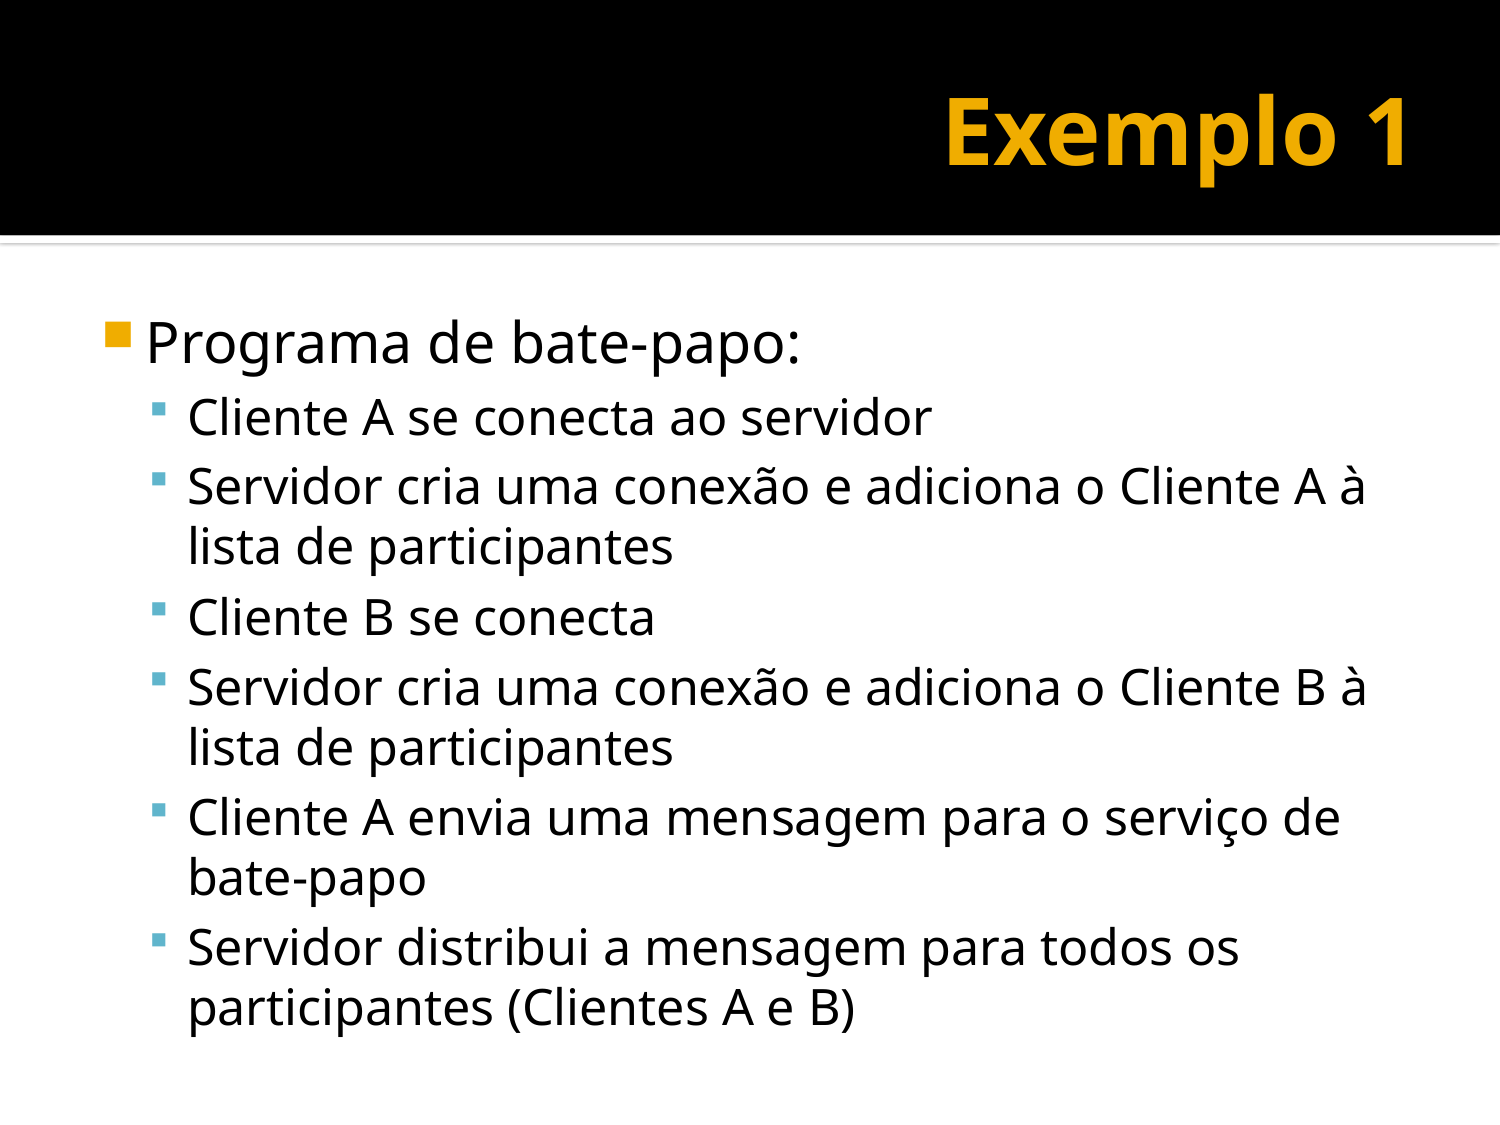

# Exemplo 1
Programa de bate-papo:
Cliente A se conecta ao servidor
Servidor cria uma conexão e adiciona o Cliente A à lista de participantes
Cliente B se conecta
Servidor cria uma conexão e adiciona o Cliente B à lista de participantes
Cliente A envia uma mensagem para o serviço de bate-papo
Servidor distribui a mensagem para todos os participantes (Clientes A e B)